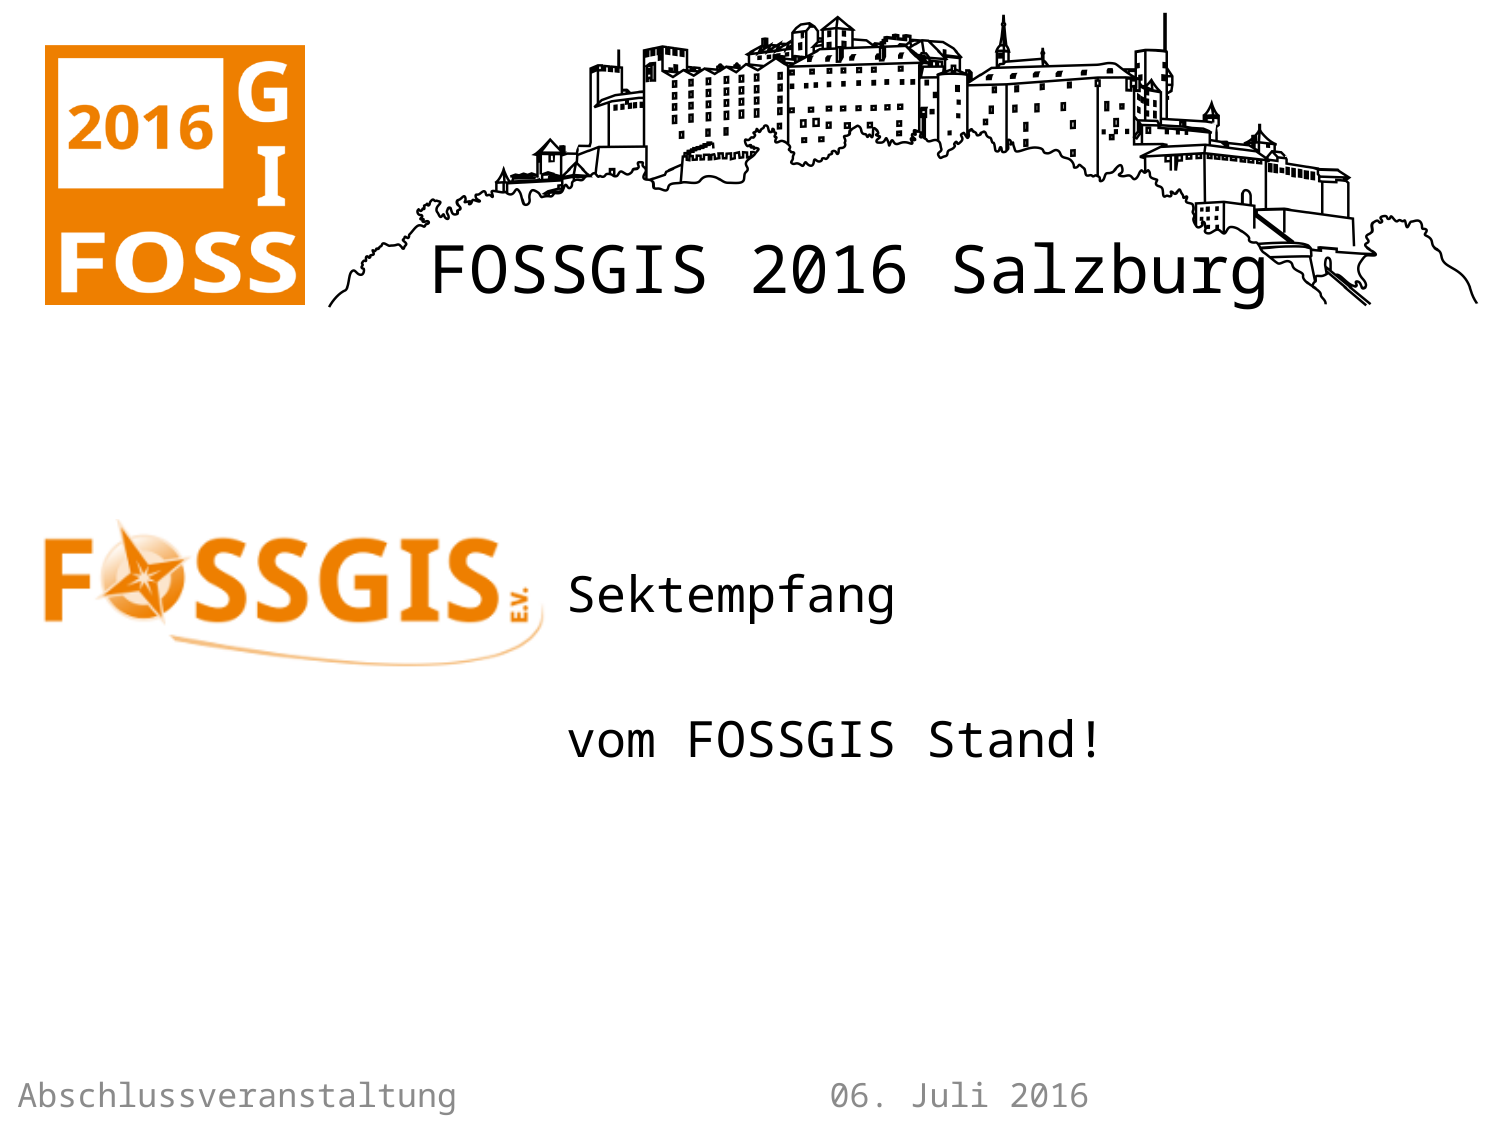

FOSSGIS 2016 Salzburg
Sektempfang
vom FOSSGIS Stand!
# Abschlussveranstaltung						06. Juli 2016